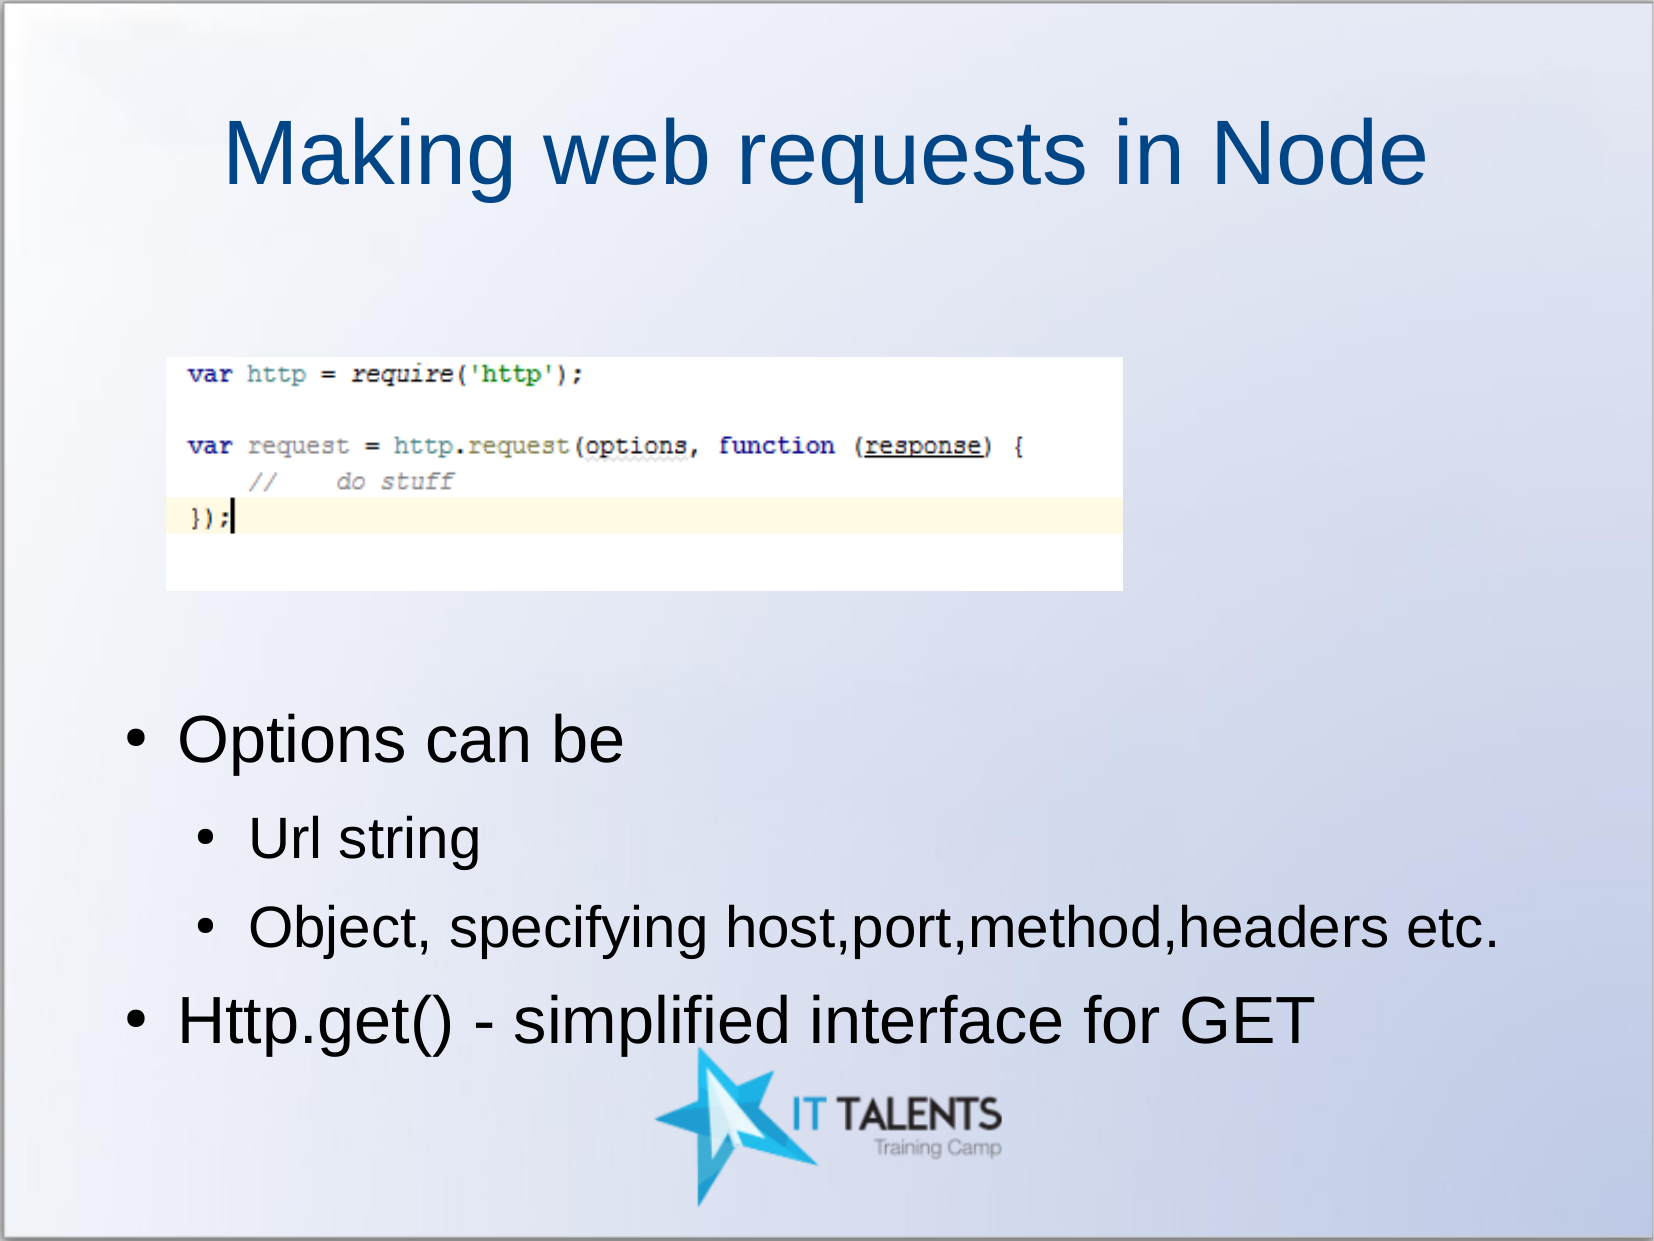

# Making web requests in Node
Options can be
Url string
Object, specifying host,port,method,headers etc.
Http.get() - simplified interface for GET